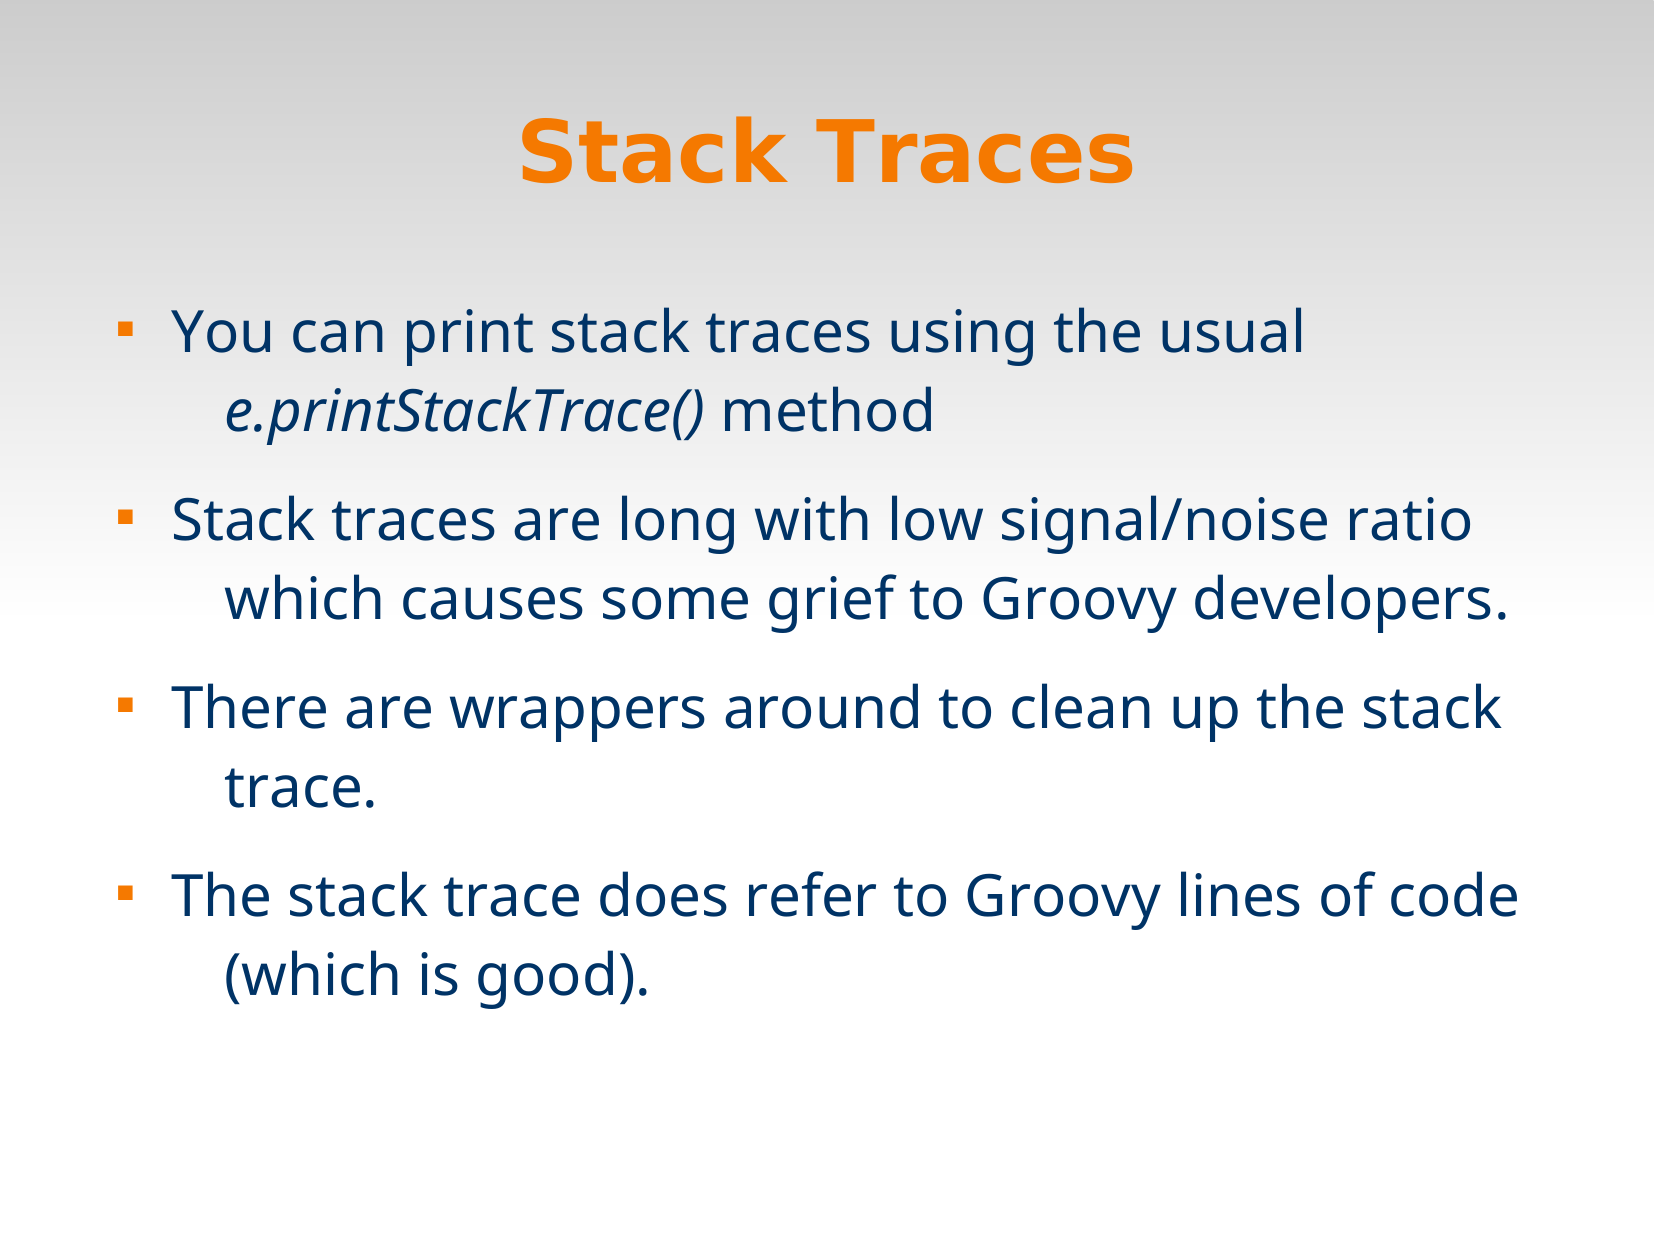

# Stack Traces
You can print stack traces using the usual e.printStackTrace() method
Stack traces are long with low signal/noise ratio which causes some grief to Groovy developers.
There are wrappers around to clean up the stack trace.
The stack trace does refer to Groovy lines of code (which is good).